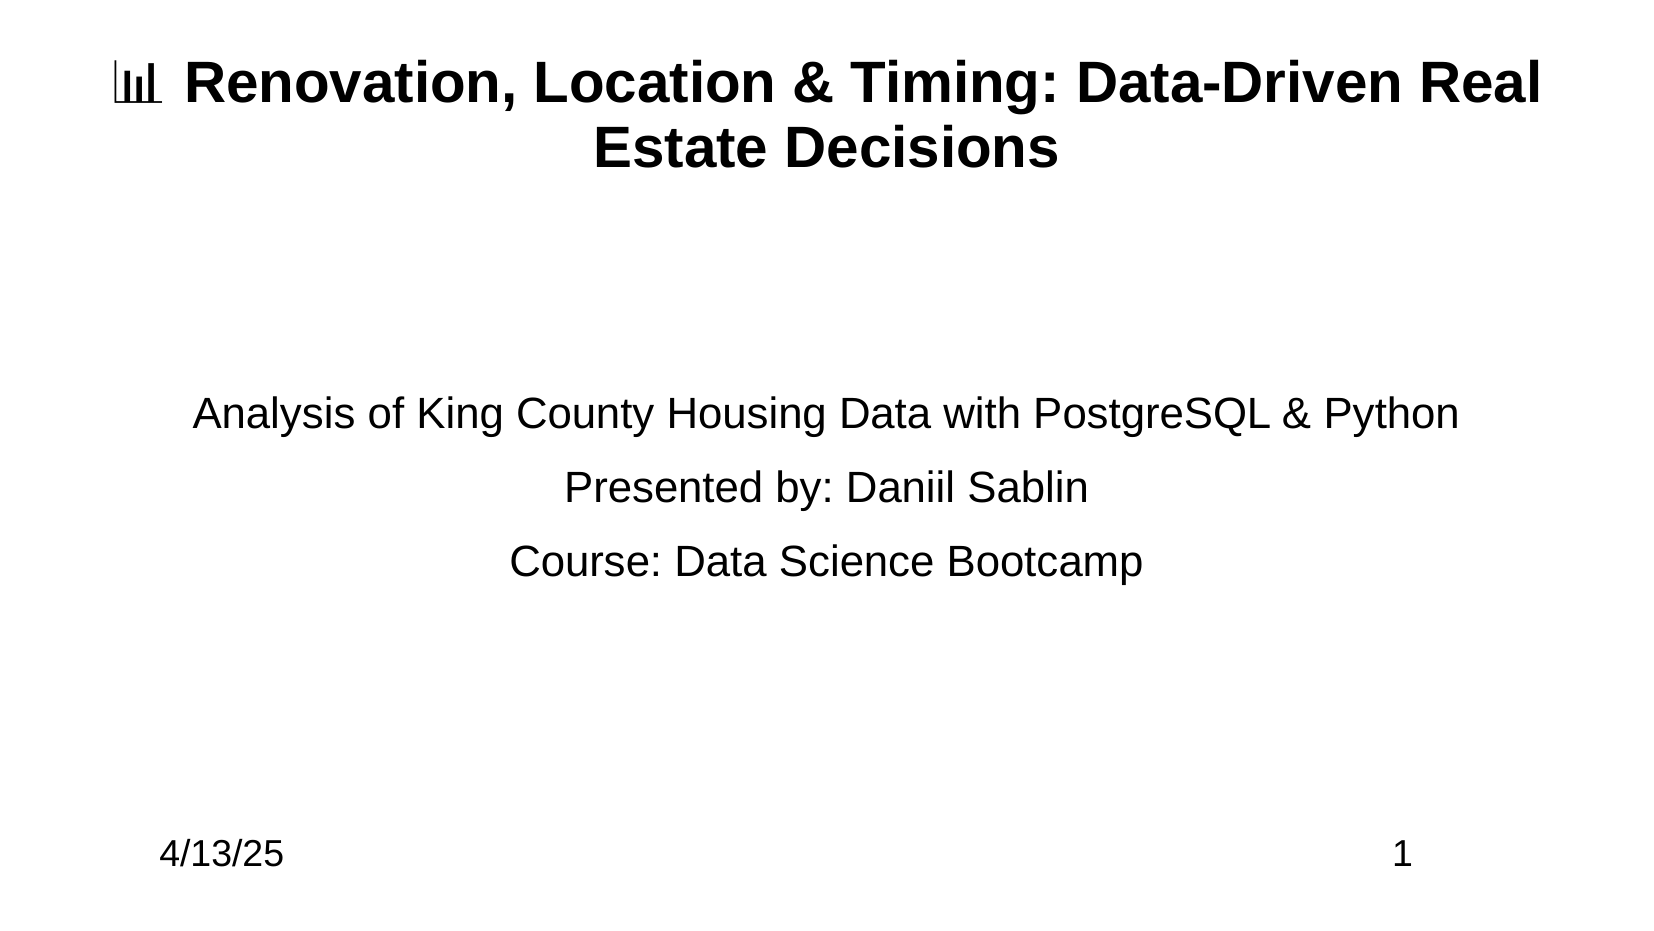

# 📊 Renovation, Location & Timing: Data-Driven Real Estate Decisions
Analysis of King County Housing Data with PostgreSQL & Python
Presented by: Daniil Sablin
Course: Data Science Bootcamp